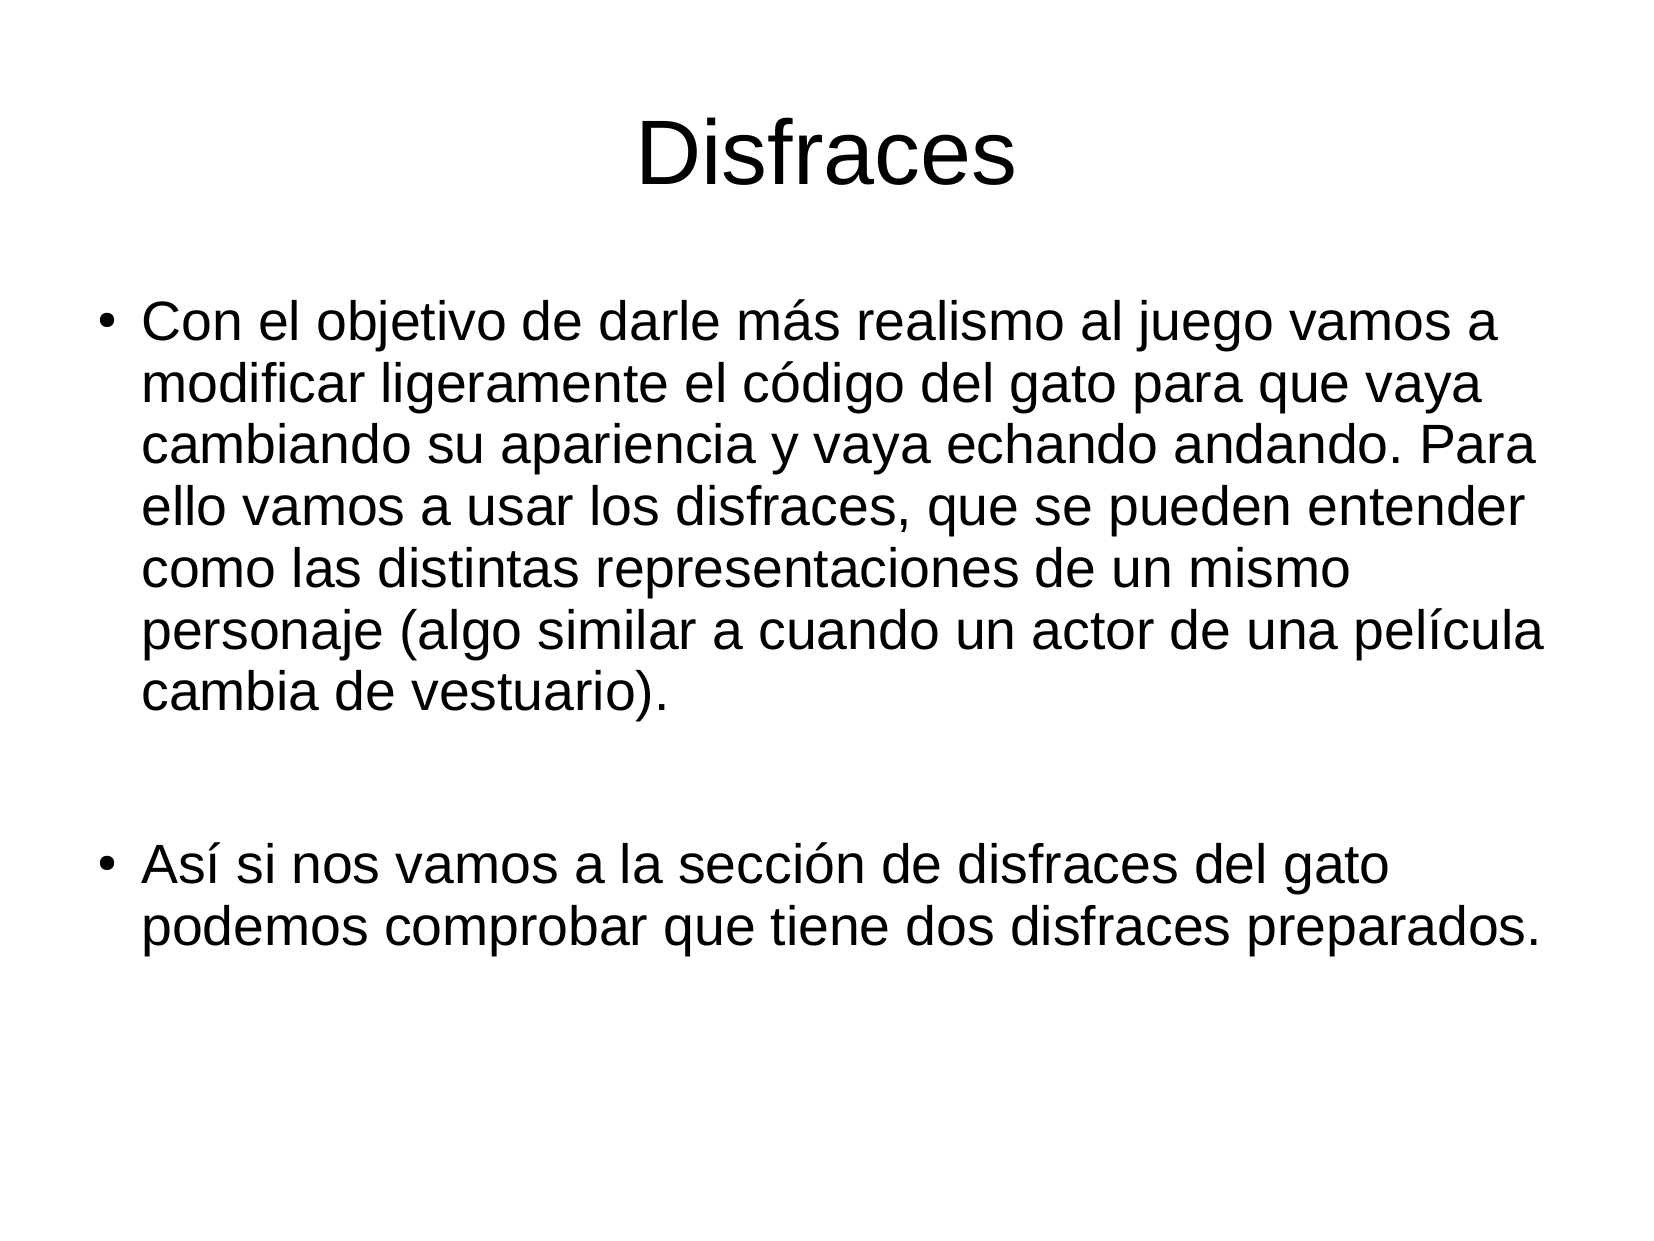

# Disfraces
Con el objetivo de darle más realismo al juego vamos a modificar ligeramente el código del gato para que vaya cambiando su apariencia y vaya echando andando. Para ello vamos a usar los disfraces, que se pueden entender como las distintas representaciones de un mismo personaje (algo similar a cuando un actor de una película cambia de vestuario).
Así si nos vamos a la sección de disfraces del gato podemos comprobar que tiene dos disfraces preparados.